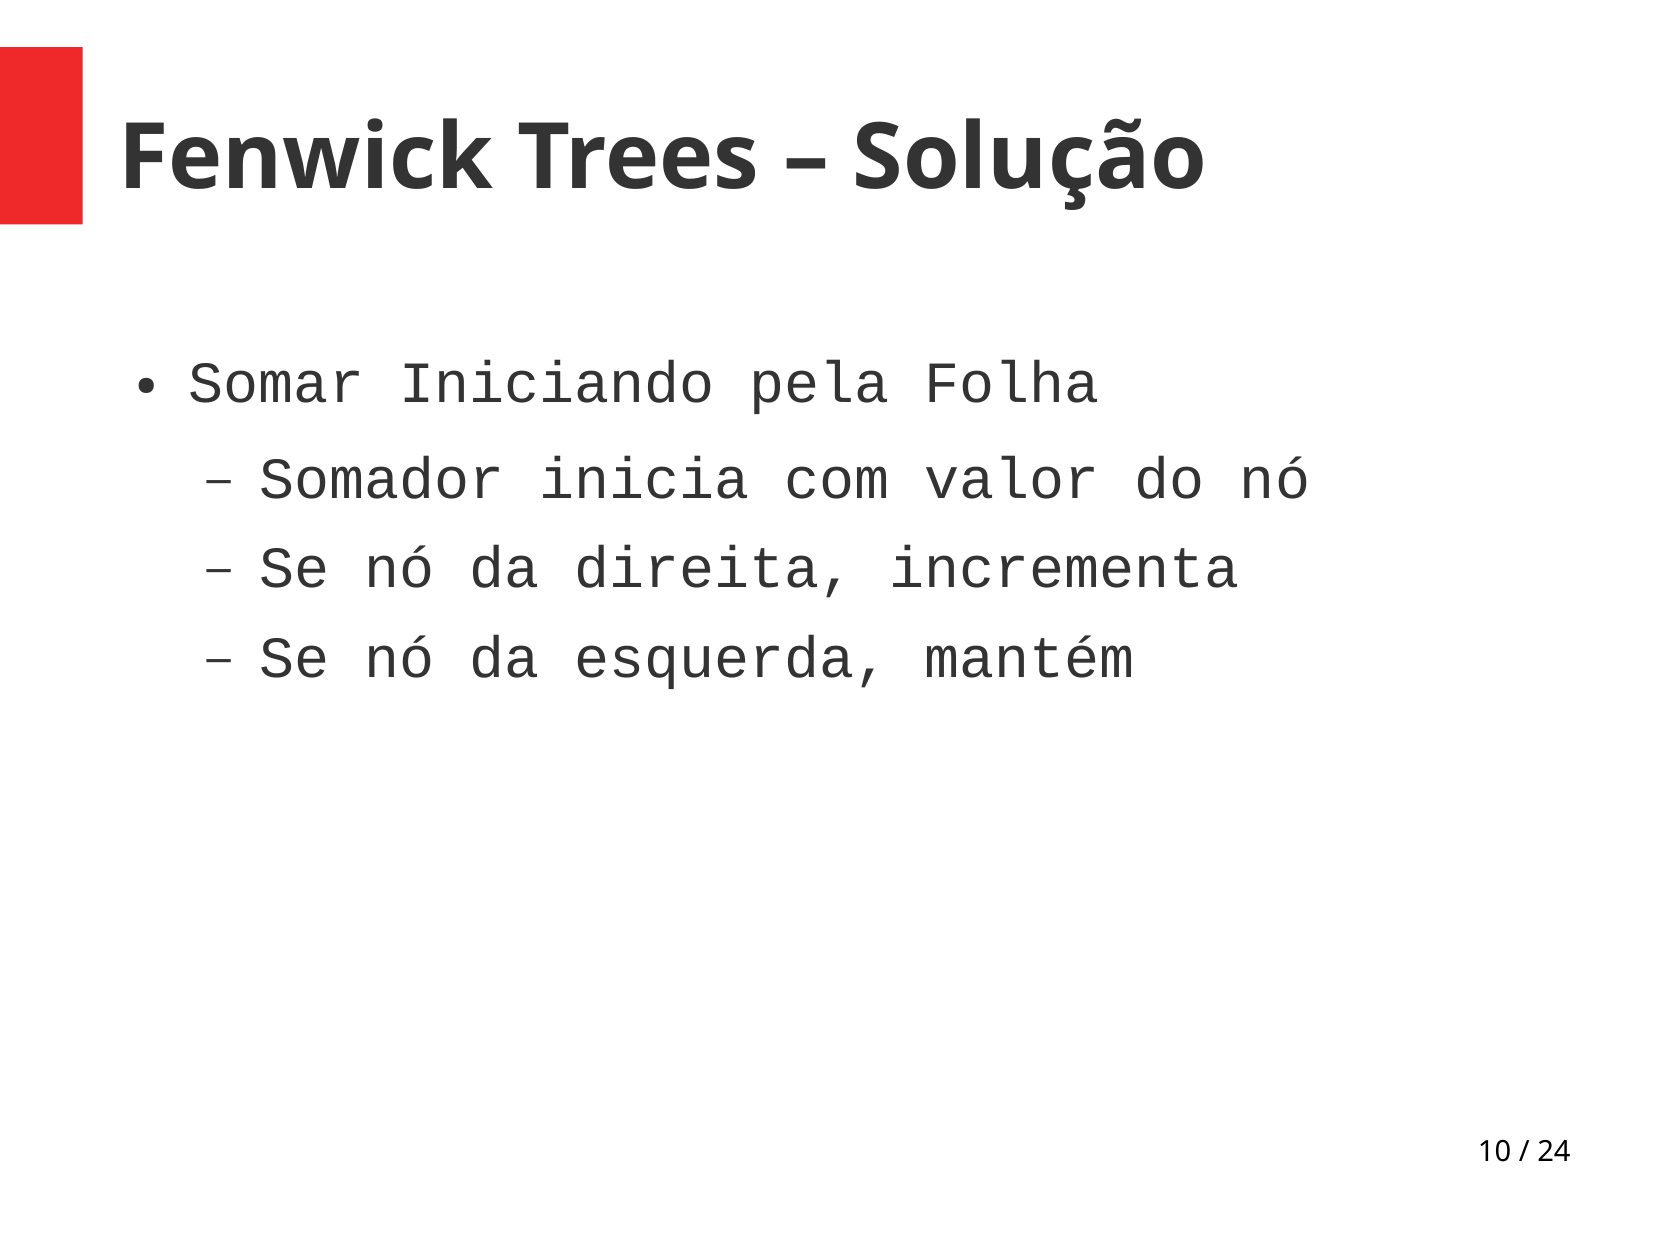

# Fenwick Trees – Solução
Somar Iniciando pela Folha
Somador inicia com valor do nó
Se nó da direita, incrementa
Se nó da esquerda, mantém
10